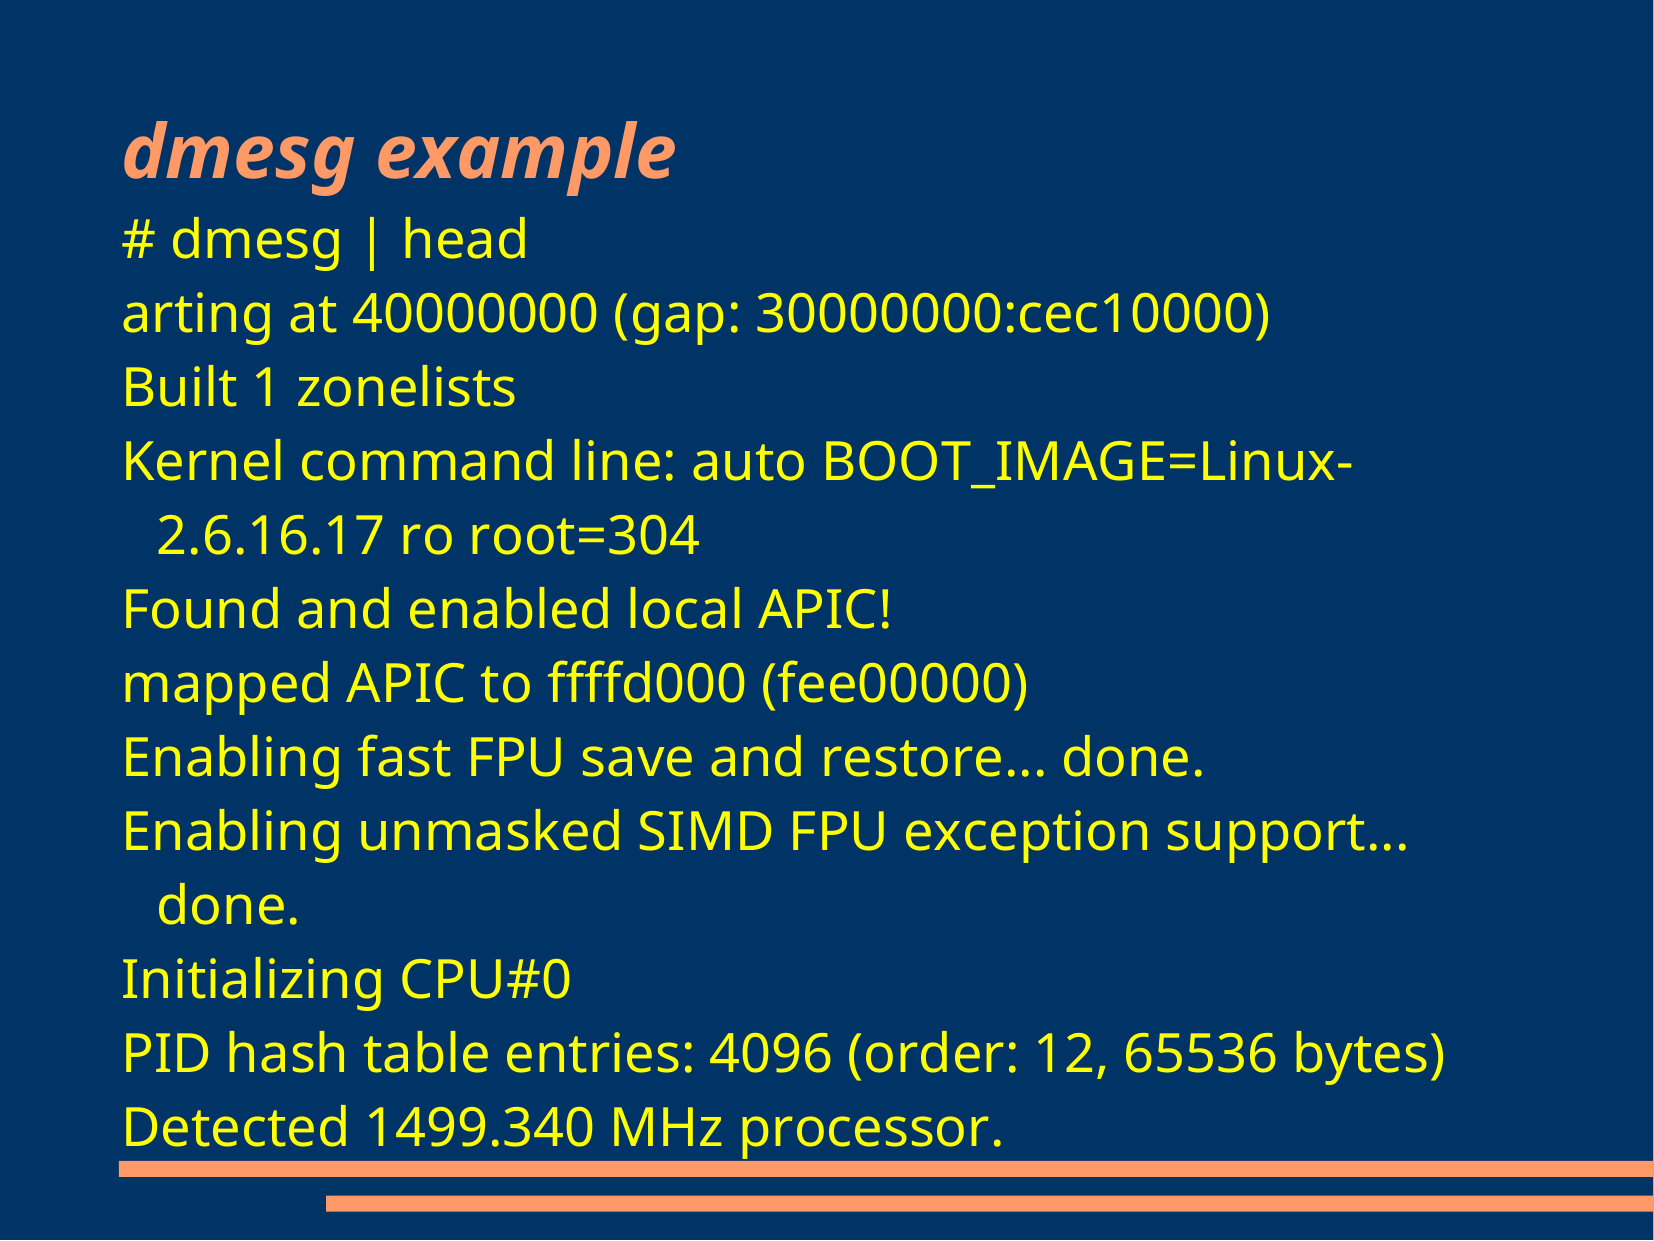

# dmesg example
# dmesg | head
arting at 40000000 (gap: 30000000:cec10000)
Built 1 zonelists
Kernel command line: auto BOOT_IMAGE=Linux-2.6.16.17 ro root=304
Found and enabled local APIC!
mapped APIC to ffffd000 (fee00000)
Enabling fast FPU save and restore... done.
Enabling unmasked SIMD FPU exception support... done.
Initializing CPU#0
PID hash table entries: 4096 (order: 12, 65536 bytes)
Detected 1499.340 MHz processor.